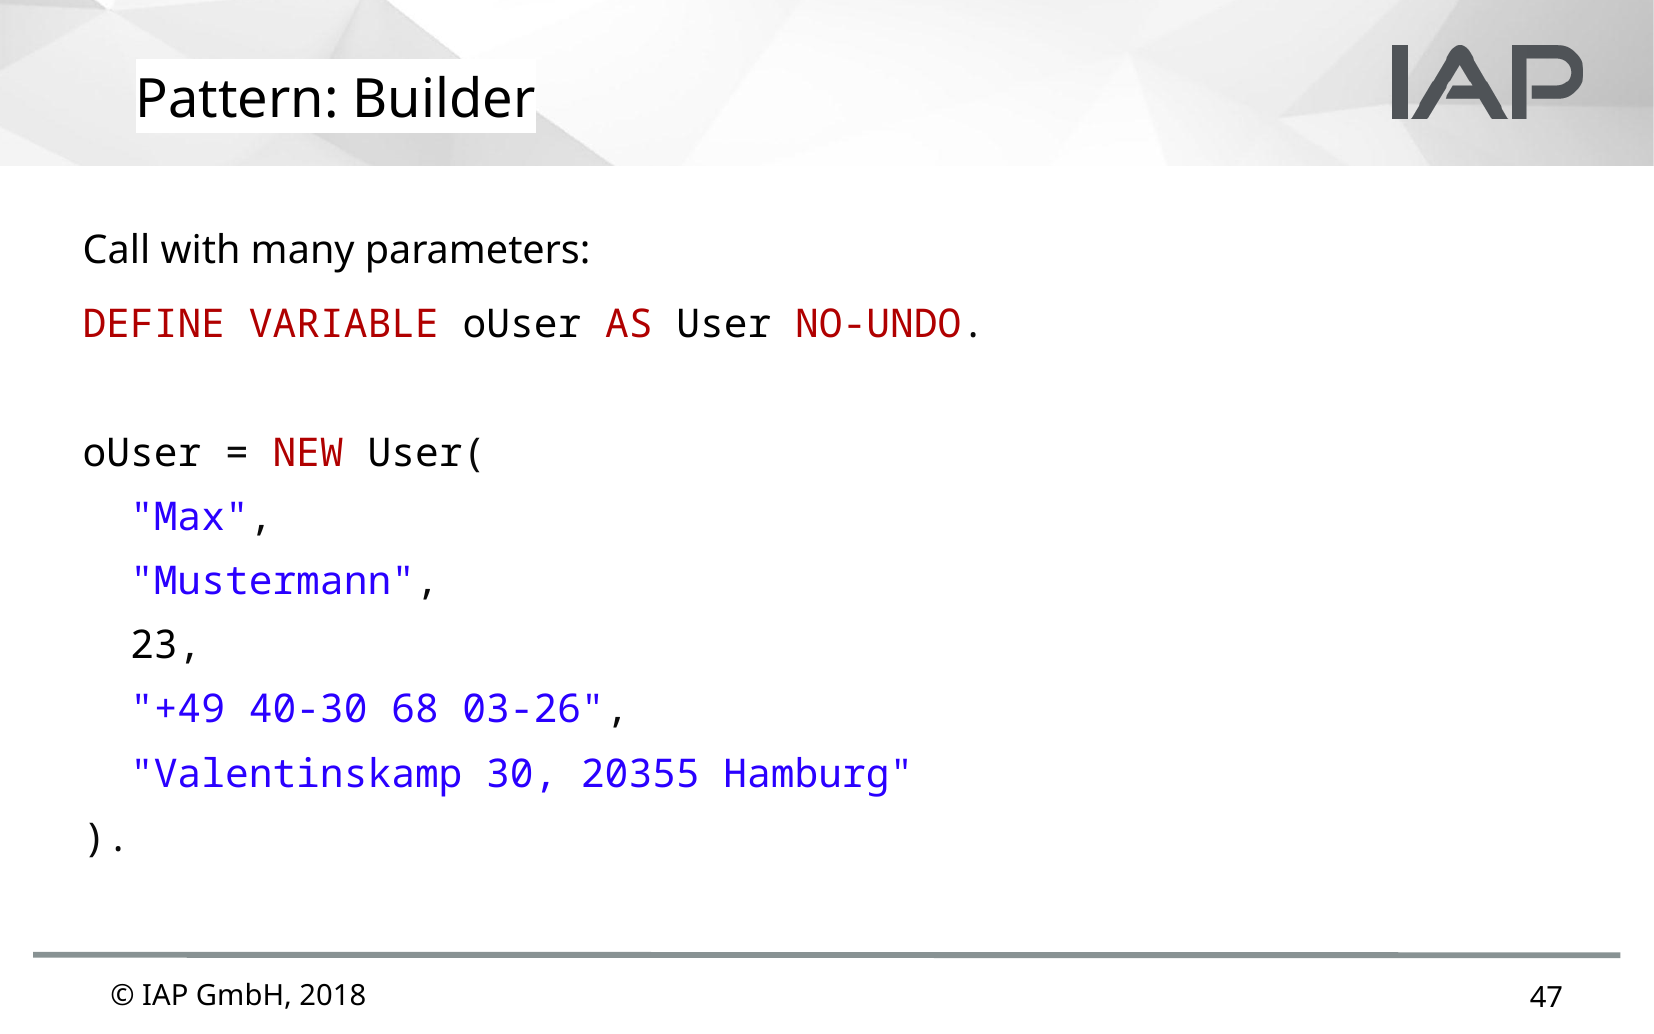

# Pattern: Builder
Call with many parameters:
DEFINE VARIABLE oUser AS User NO-UNDO.
oUser = NEW User(
 "Max",
 "Mustermann",
 23,
 "+49 40-30 68 03-26",
 "Valentinskamp 30, 20355 Hamburg"
).
© IAP GmbH, 2018
47